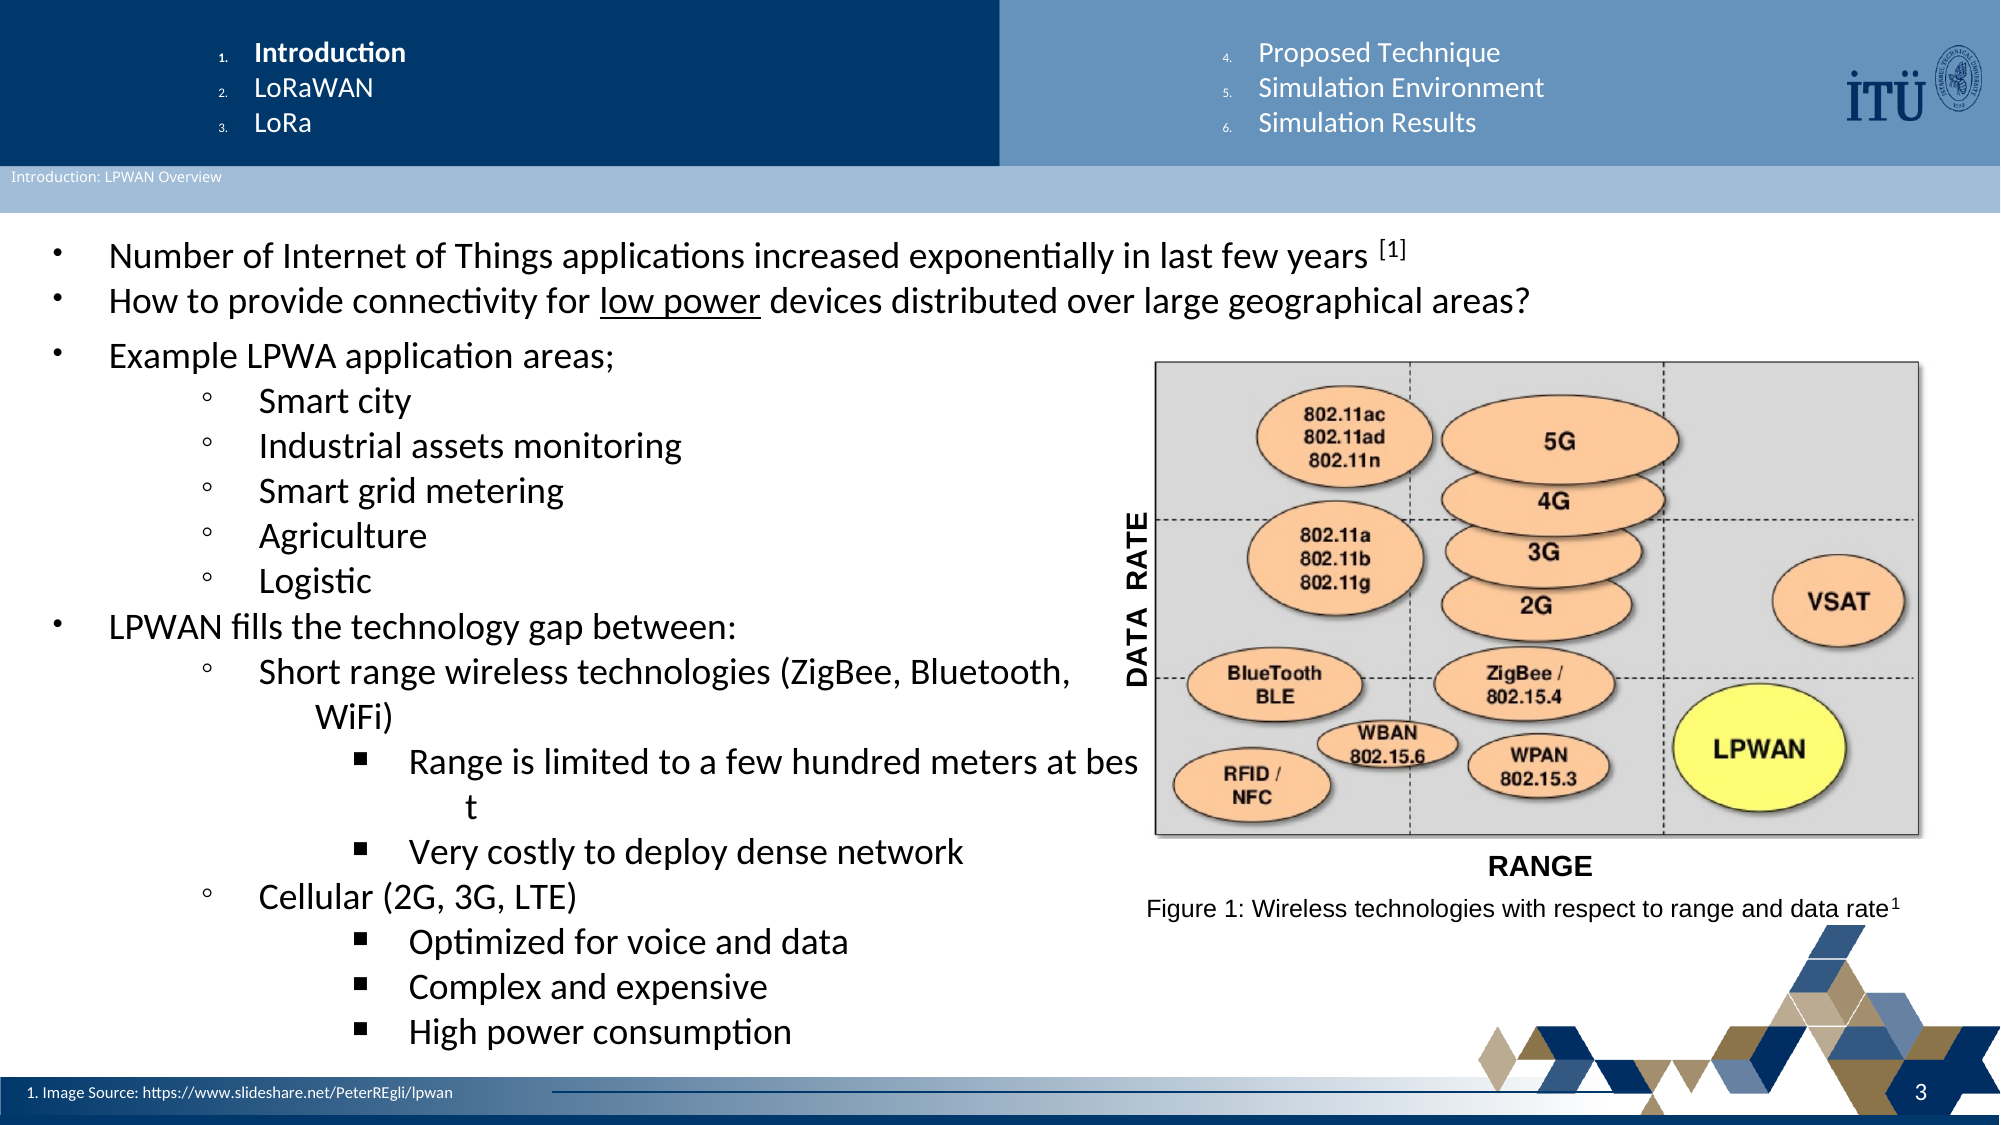

Introduction
LoRaWAN
LoRa
Proposed Technique
Simulation Environment
Simulation Results
# Introduction: LPWAN Overview
Number of Internet of Things applications increased exponentially in last few years [1]
How to provide connectivity for low power devices distributed over large geographical areas?
Example LPWA application areas;
Smart city
Industrial assets monitoring
Smart grid metering
Agriculture
Logistic
DATA RATE
LPWAN fills the technology gap between:
Short range wireless technologies (ZigBee, Bluetooth, WiFi)
Range is limited to a few hundred meters at best
Very costly to deploy dense network
Cellular (2G, 3G, LTE)
Optimized for voice and data
Complex and expensive
High power consumption
RANGE
Figure 1: Wireless technologies with respect to range and data rate1
1. Image Source: https://www.slideshare.net/PeterREgli/lpwan